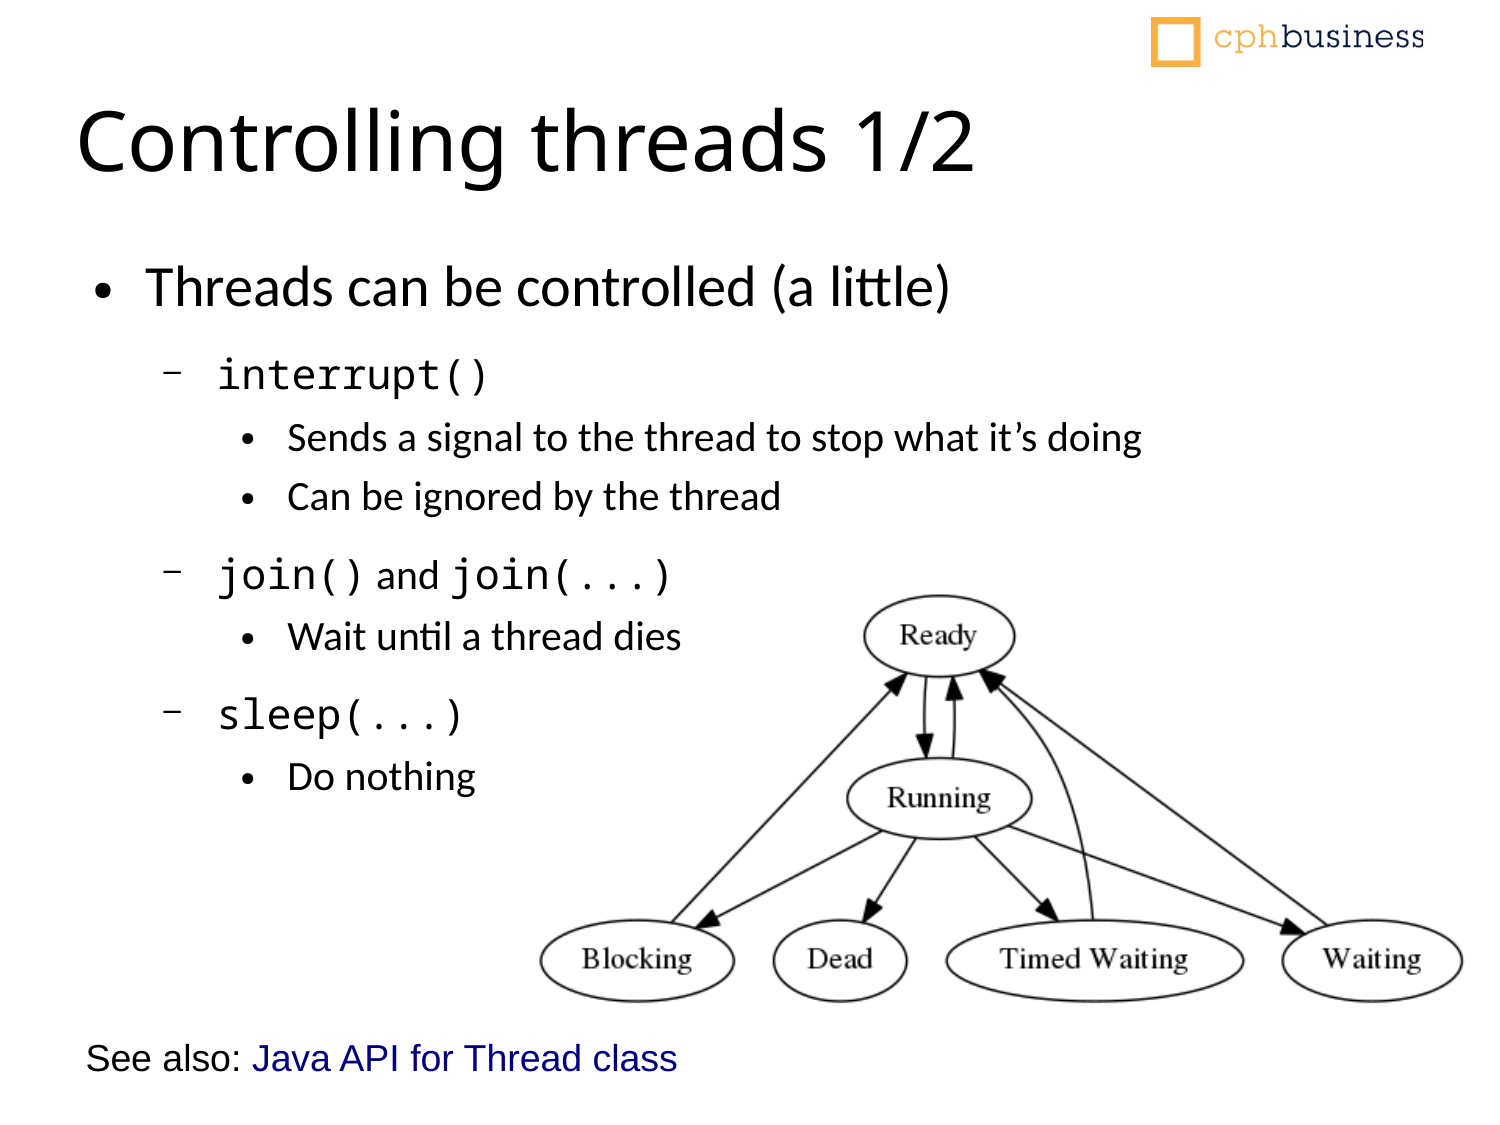

# Controlling threads 1/2
Threads can be controlled (a little)
interrupt()
Sends a signal to the thread to stop what it’s doing
Can be ignored by the thread
join() and join(...)
Wait until a thread dies
sleep(...)
Do nothing
See also: Java API for Thread class